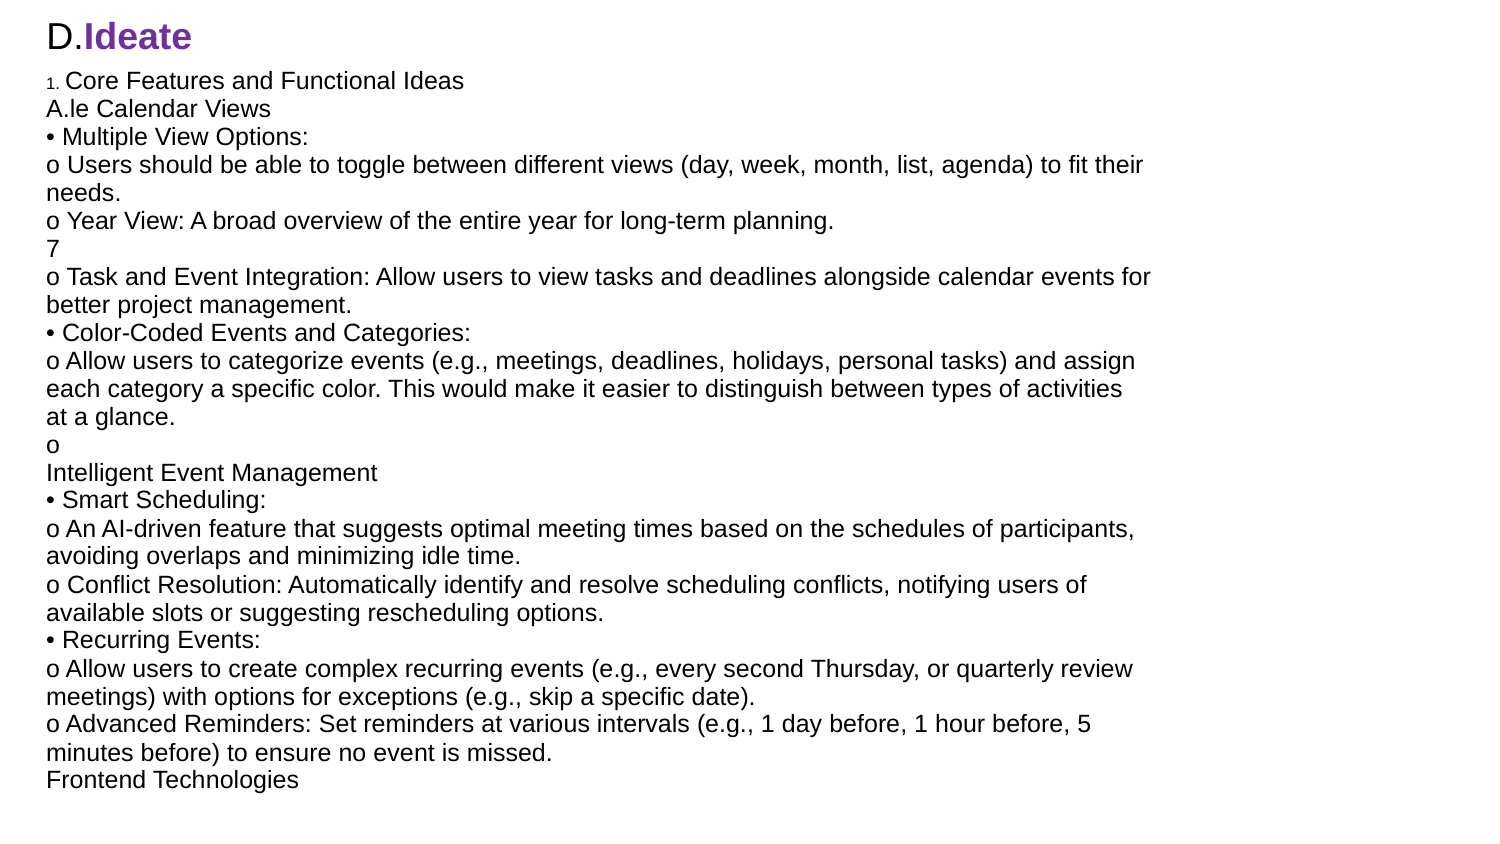

# D.Ideate
1. Core Features and Functional Ideas
A.le Calendar Views
• Multiple View Options:
o Users should be able to toggle between different views (day, week, month, list, agenda) to fit their
needs.
o Year View: A broad overview of the entire year for long-term planning.
7
o Task and Event Integration: Allow users to view tasks and deadlines alongside calendar events for
better project management.
• Color-Coded Events and Categories:
o Allow users to categorize events (e.g., meetings, deadlines, holidays, personal tasks) and assign
each category a specific color. This would make it easier to distinguish between types of activities
at a glance.
o
Intelligent Event Management
• Smart Scheduling:
o An AI-driven feature that suggests optimal meeting times based on the schedules of participants,
avoiding overlaps and minimizing idle time.
o Conflict Resolution: Automatically identify and resolve scheduling conflicts, notifying users of
available slots or suggesting rescheduling options.
• Recurring Events:
o Allow users to create complex recurring events (e.g., every second Thursday, or quarterly review
meetings) with options for exceptions (e.g., skip a specific date).
o Advanced Reminders: Set reminders at various intervals (e.g., 1 day before, 1 hour before, 5
minutes before) to ensure no event is missed.
Frontend Technologies